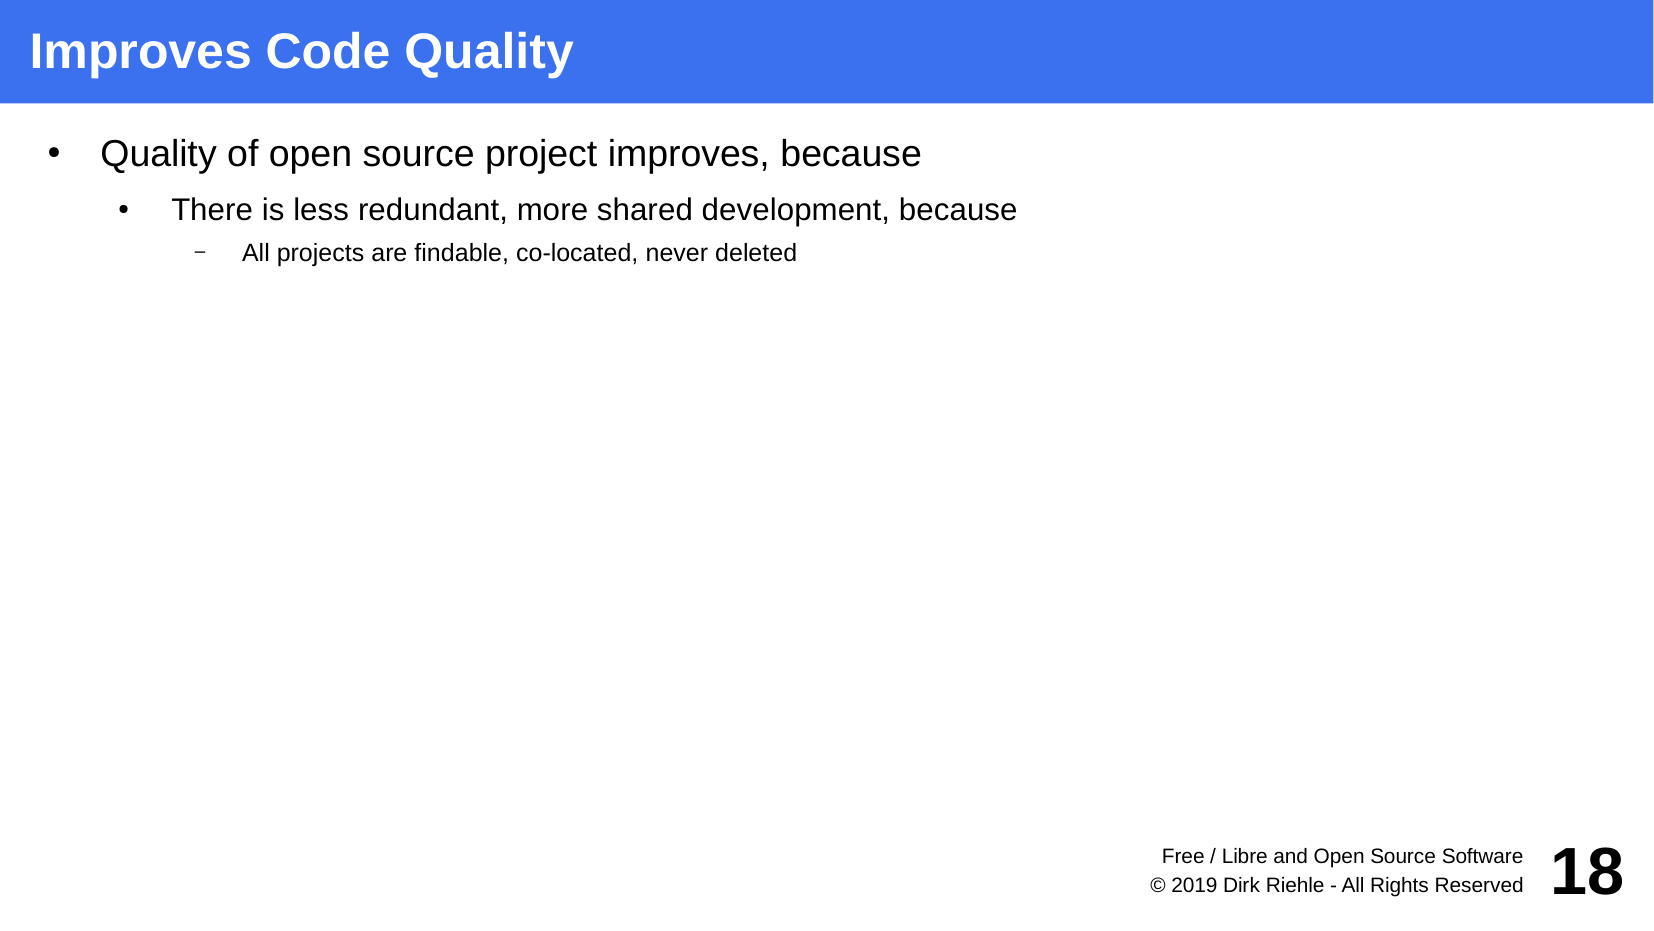

# Improves Code Quality
Quality of open source project improves, because
There is less redundant, more shared development, because
All projects are findable, co-located, never deleted
Free / Libre and Open Source Software
18
© 2019 Dirk Riehle - All Rights Reserved